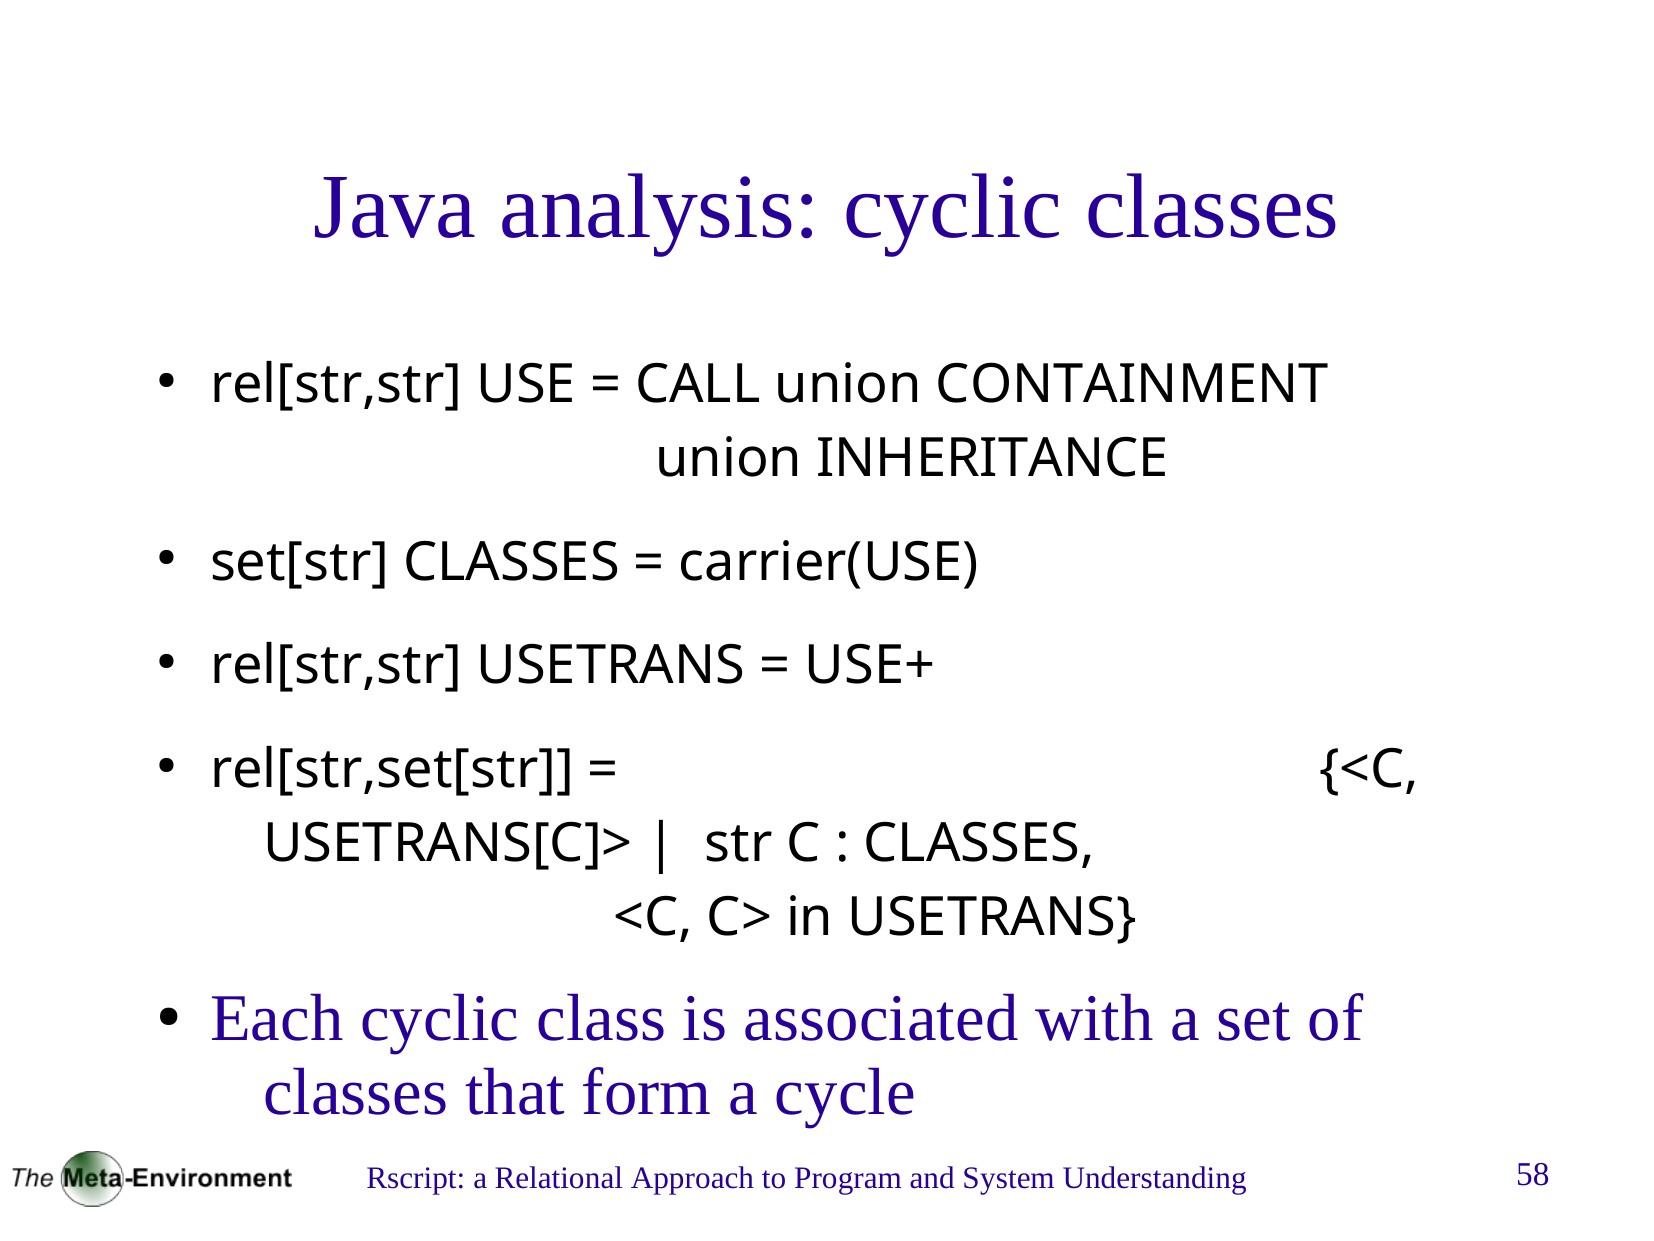

# Java analysis: cyclic classes
rel[str,str] USE = CALL union CONTAINMENT union INHERITANCE
set[str] CLASSES = carrier(USE)
rel[str,str] USETRANS = USE+
rel[str,set[str]] = {<C, USETRANS[C]> | str C : CLASSES, <C, C> in USETRANS}
Each cyclic class is associated with a set of classes that form a cycle